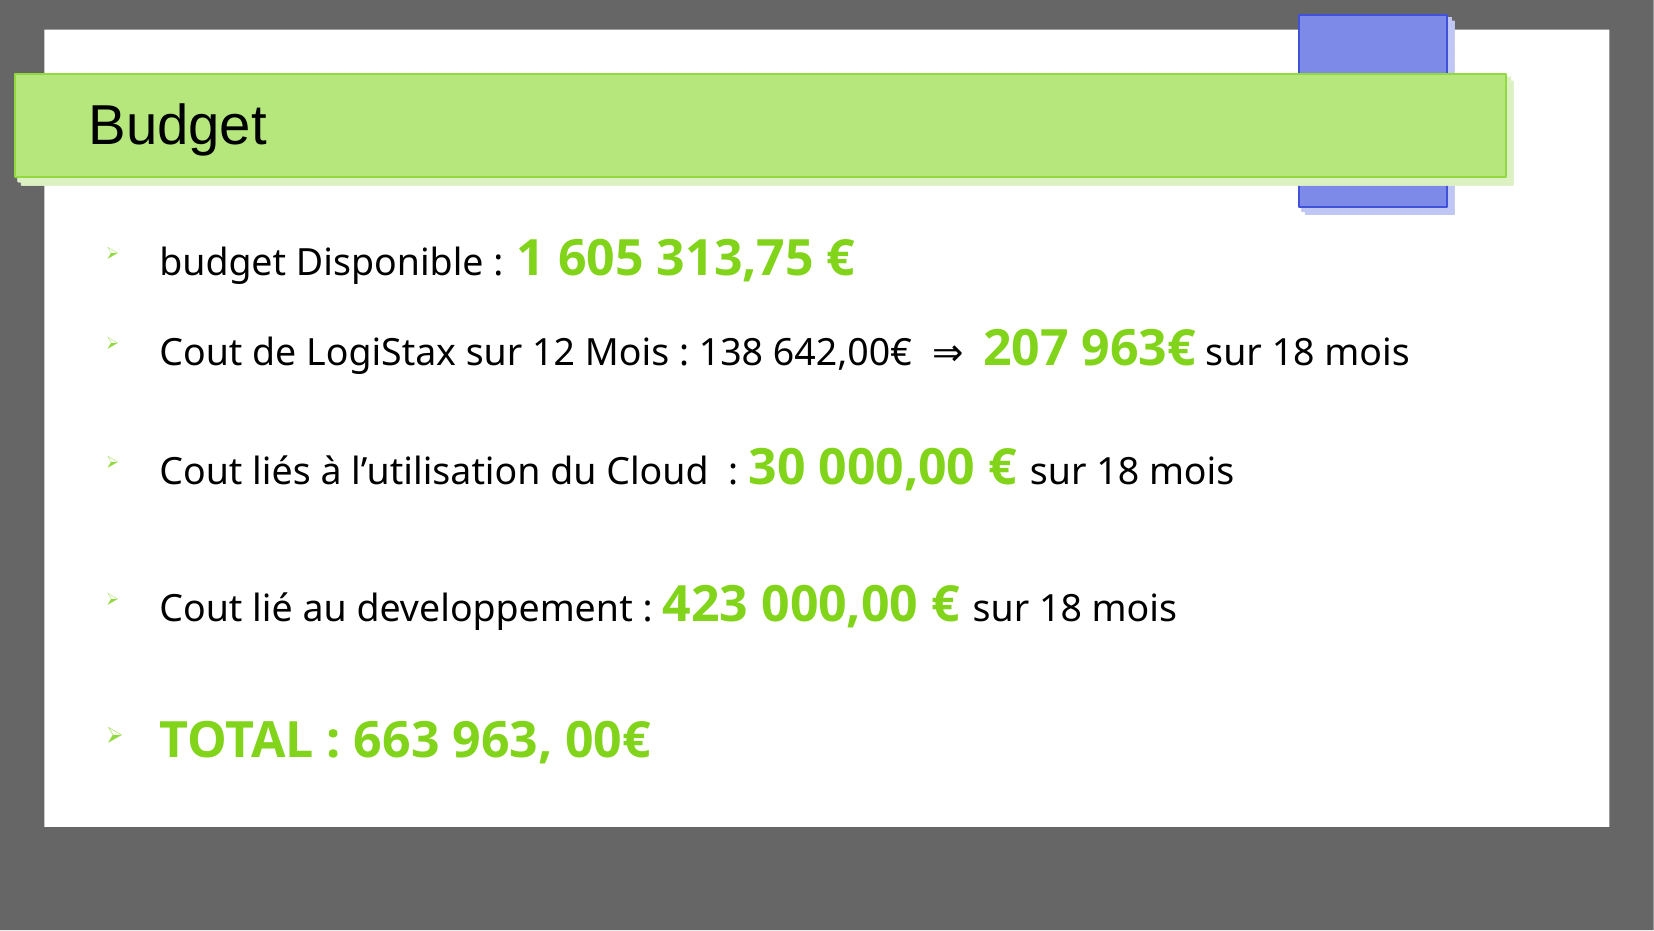

# Budget
budget Disponible : 1 605 313,75 €
Cout de LogiStax sur 12 Mois : 138 642,00€ ⇒ 207 963€ sur 18 mois
Cout liés à l’utilisation du Cloud  : 30 000,00 € sur 18 mois
Cout lié au developpement : 423 000,00 € sur 18 mois
TOTAL : 663 963, 00€